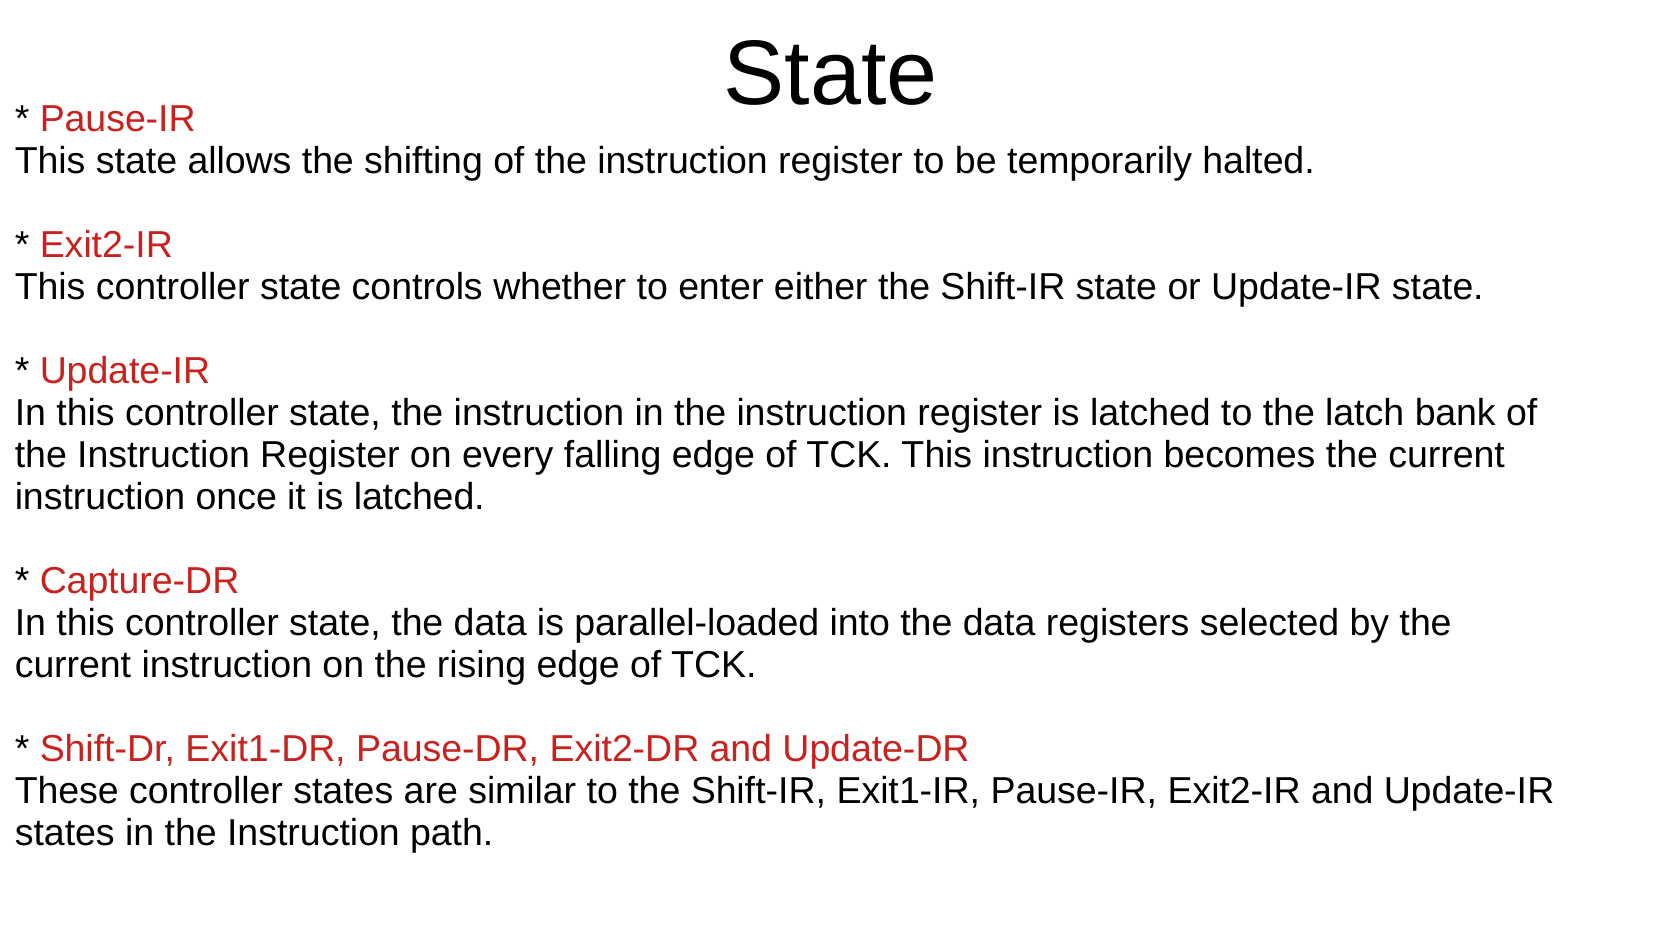

# State
* Pause-IR
This state allows the shifting of the instruction register to be temporarily halted.
* Exit2-IR
This controller state controls whether to enter either the Shift-IR state or Update-IR state.
* Update-IR
In this controller state, the instruction in the instruction register is latched to the latch bank of the Instruction Register on every falling edge of TCK. This instruction becomes the current instruction once it is latched.
* Capture-DR
In this controller state, the data is parallel-loaded into the data registers selected by the current instruction on the rising edge of TCK.
* Shift-Dr, Exit1-DR, Pause-DR, Exit2-DR and Update-DR
These controller states are similar to the Shift-IR, Exit1-IR, Pause-IR, Exit2-IR and Update-IR states in the Instruction path.